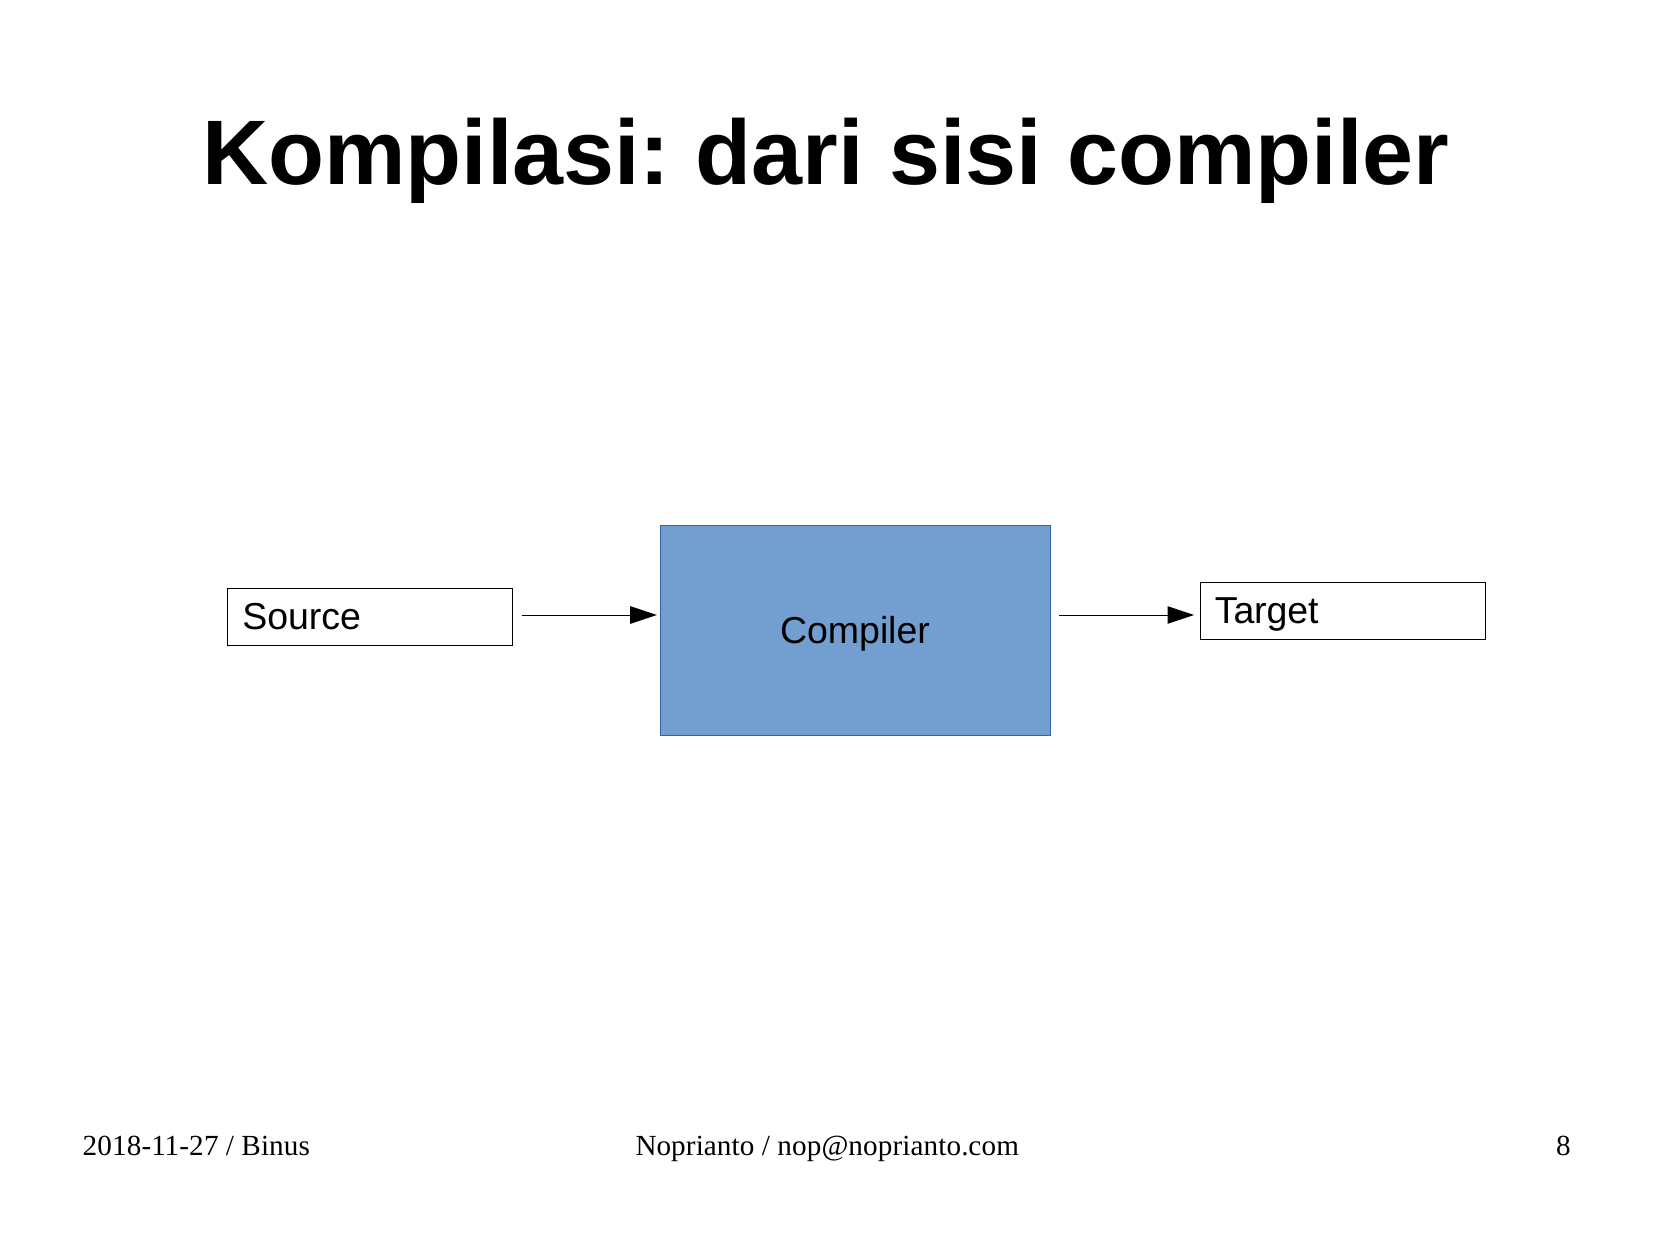

# Kompilasi: dari sisi compiler
Compiler
Target
Source
2018-11-27 / Binus
Noprianto / nop@noprianto.com
8